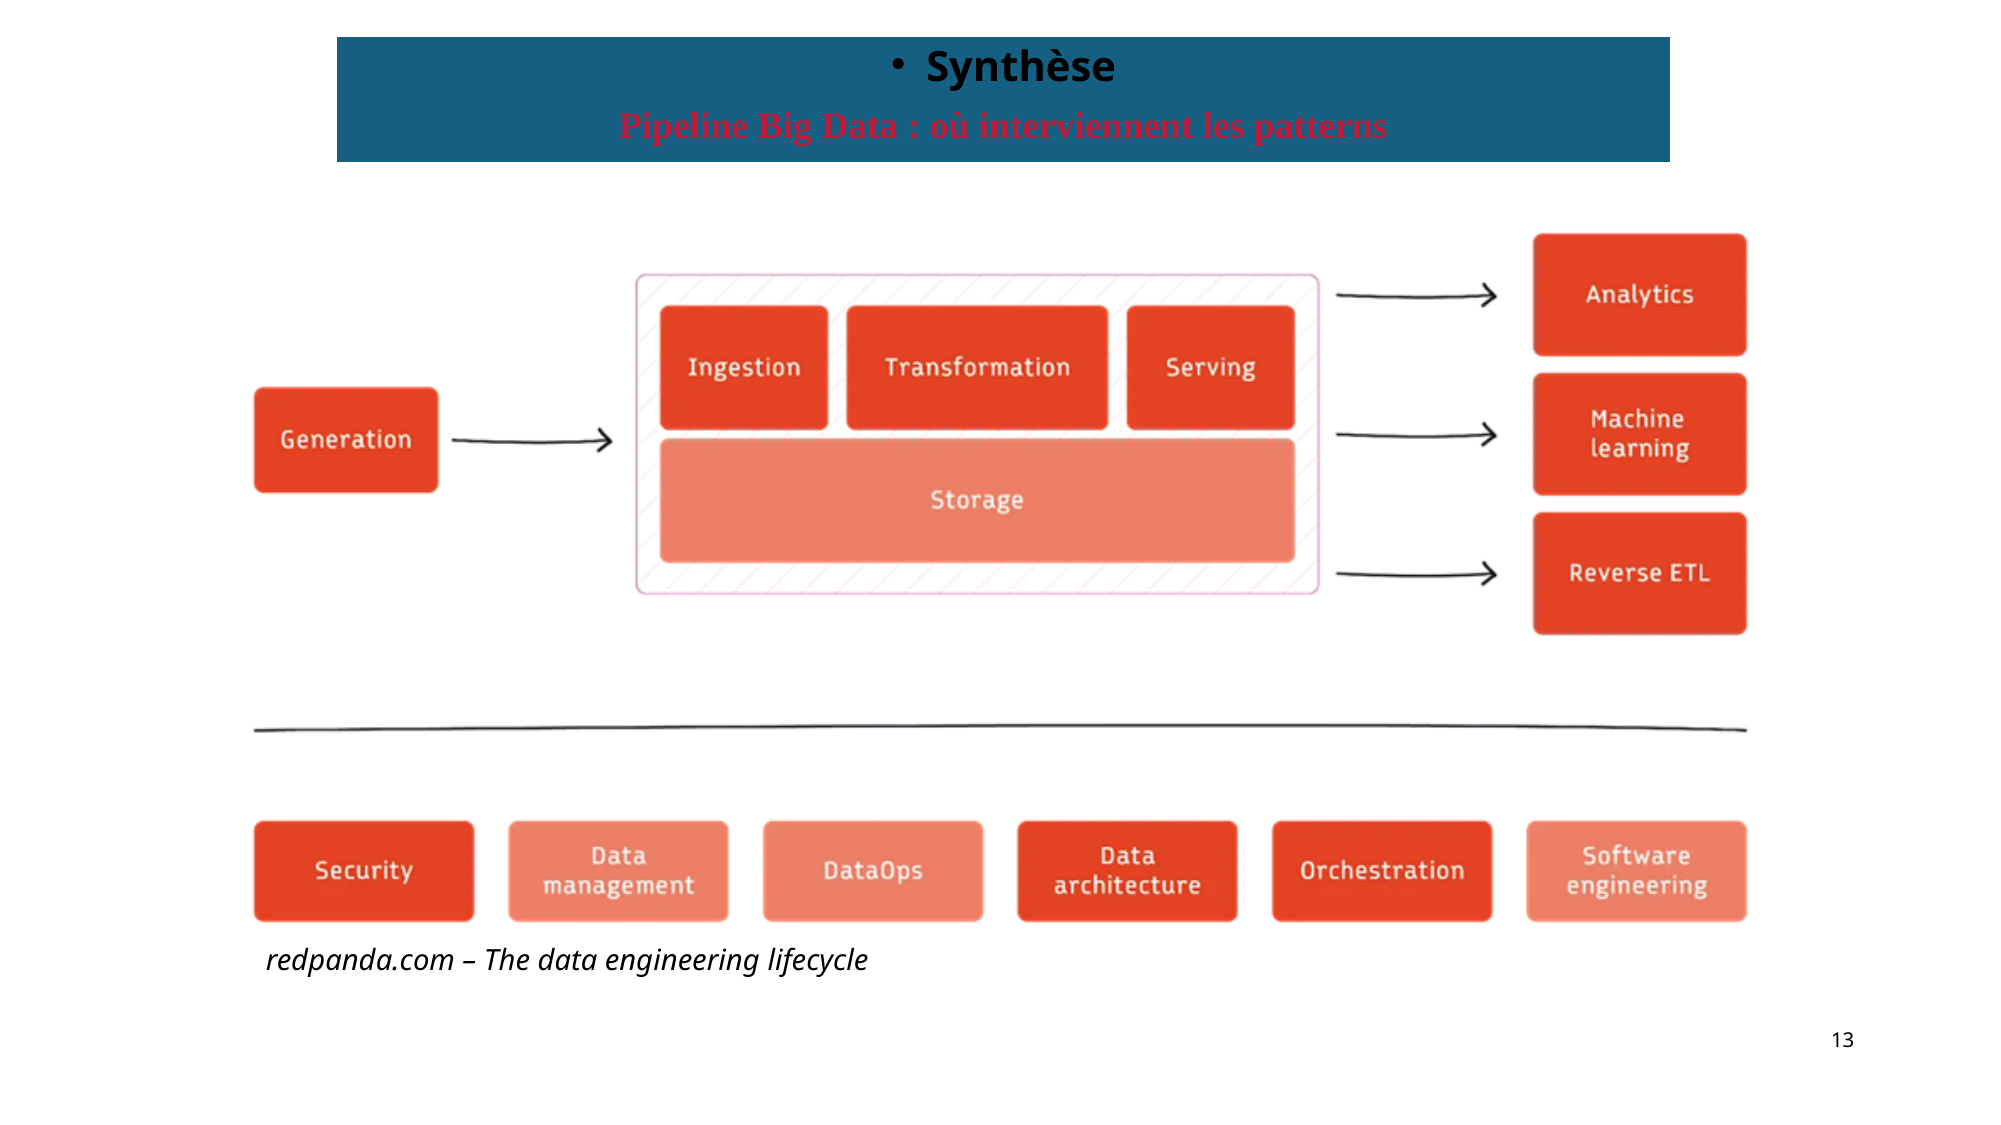

| | Synthèse | |
| --- | --- | --- |
| Pipeline Big Data : où interviennent les patterns | | |
redpanda.com – The data engineering lifecycle